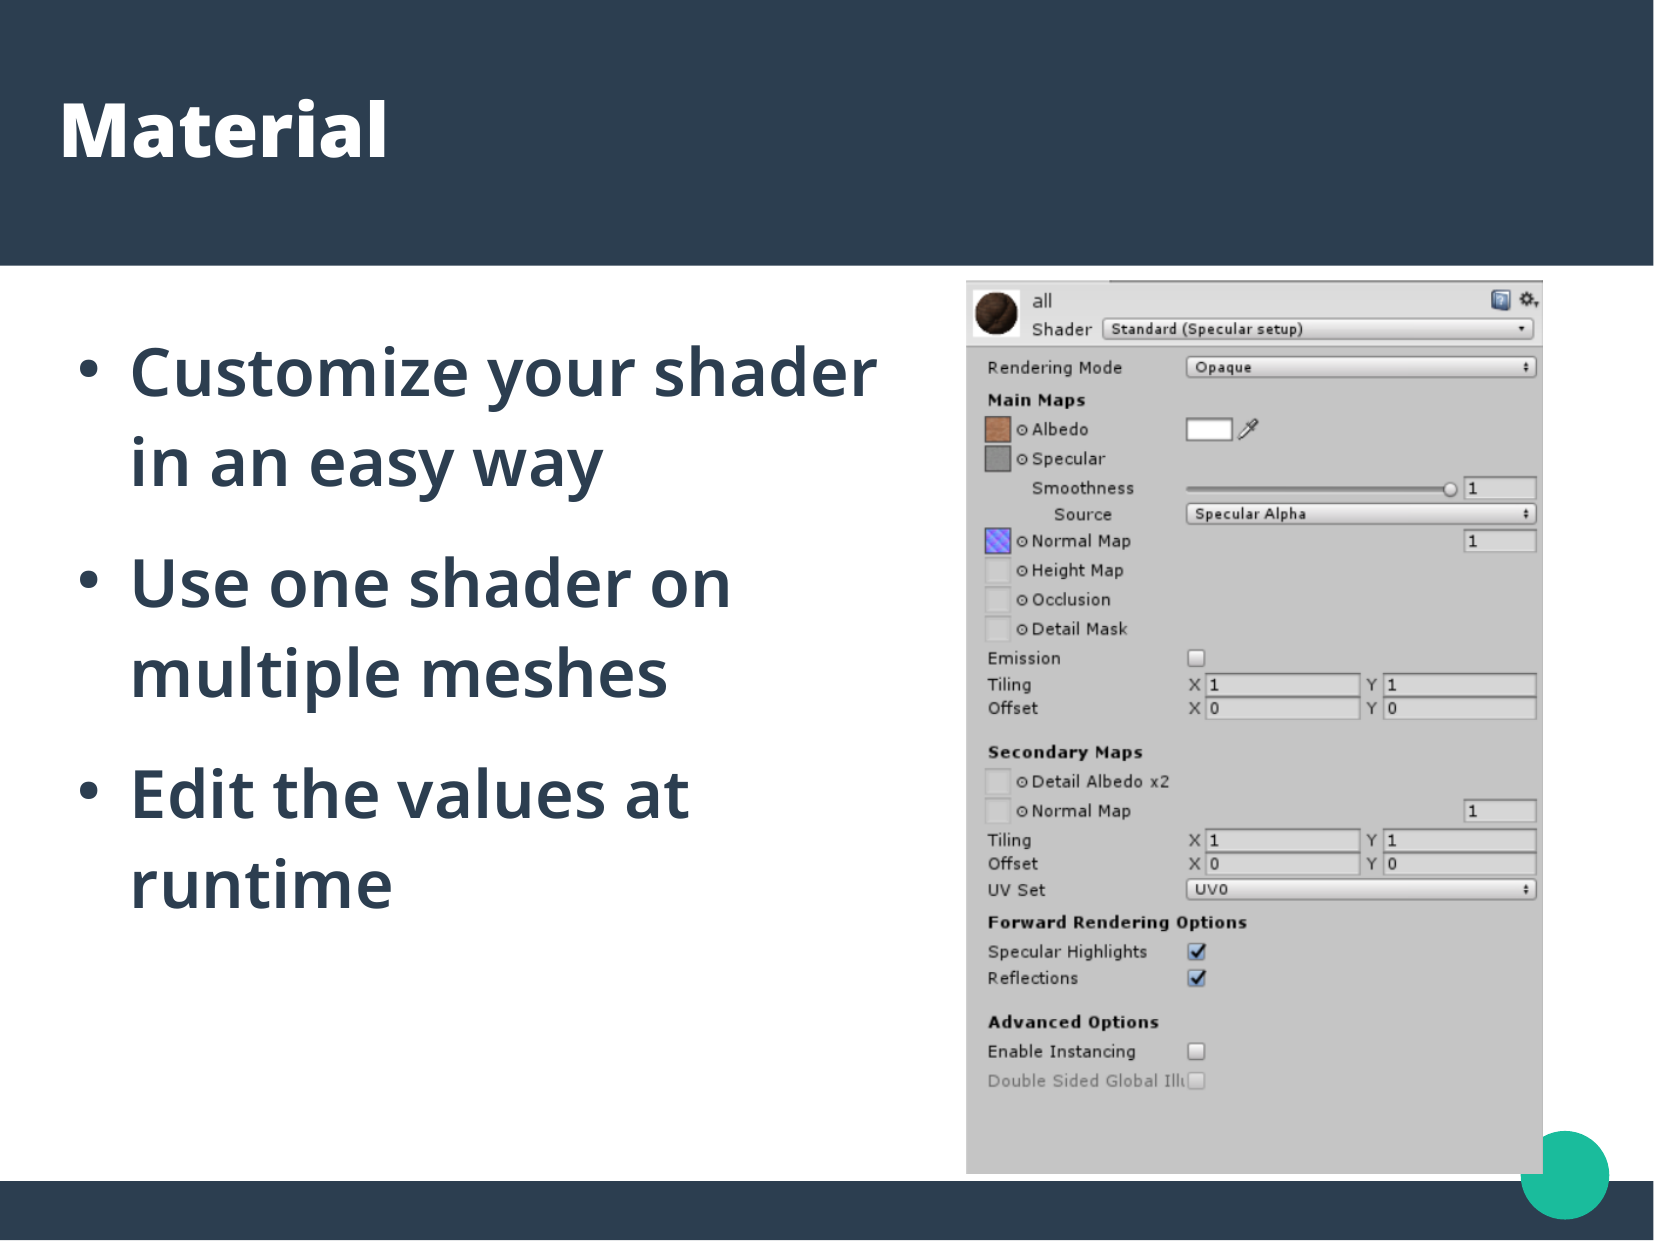

# Material
Customize your shader in an easy way
Use one shader on multiple meshes
Edit the values at runtime